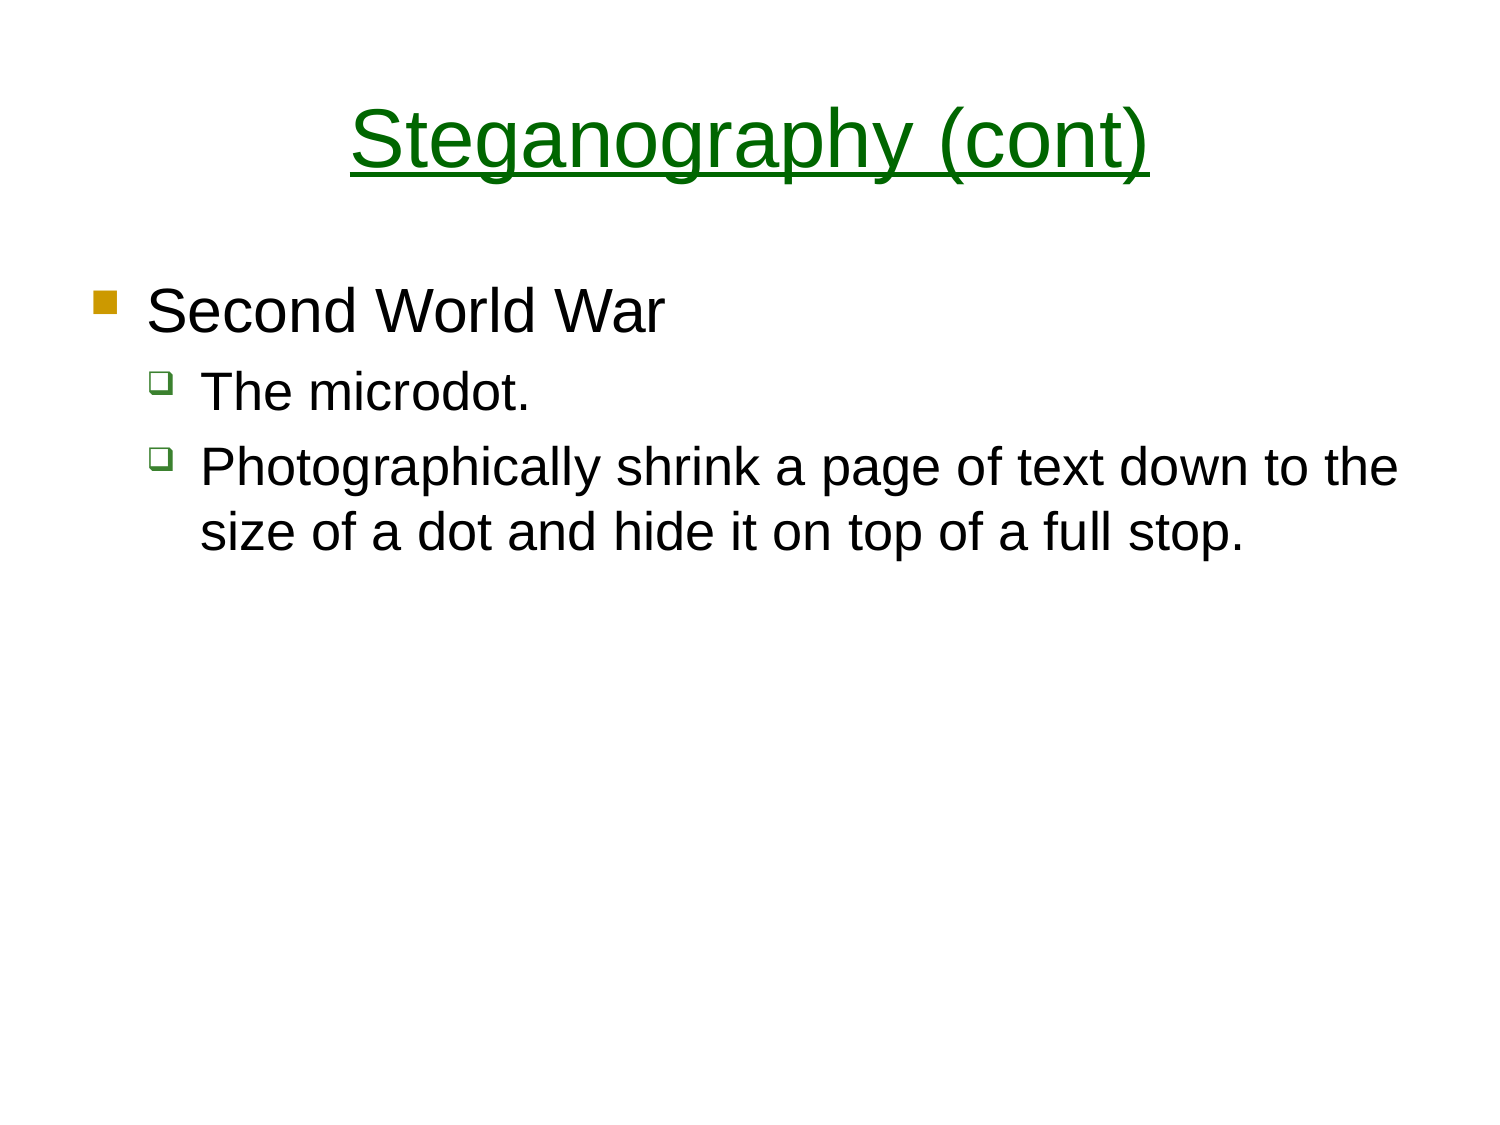

# Steganography (cont)
Second World War
The microdot.
Photographically shrink a page of text down to the size of a dot and hide it on top of a full stop.